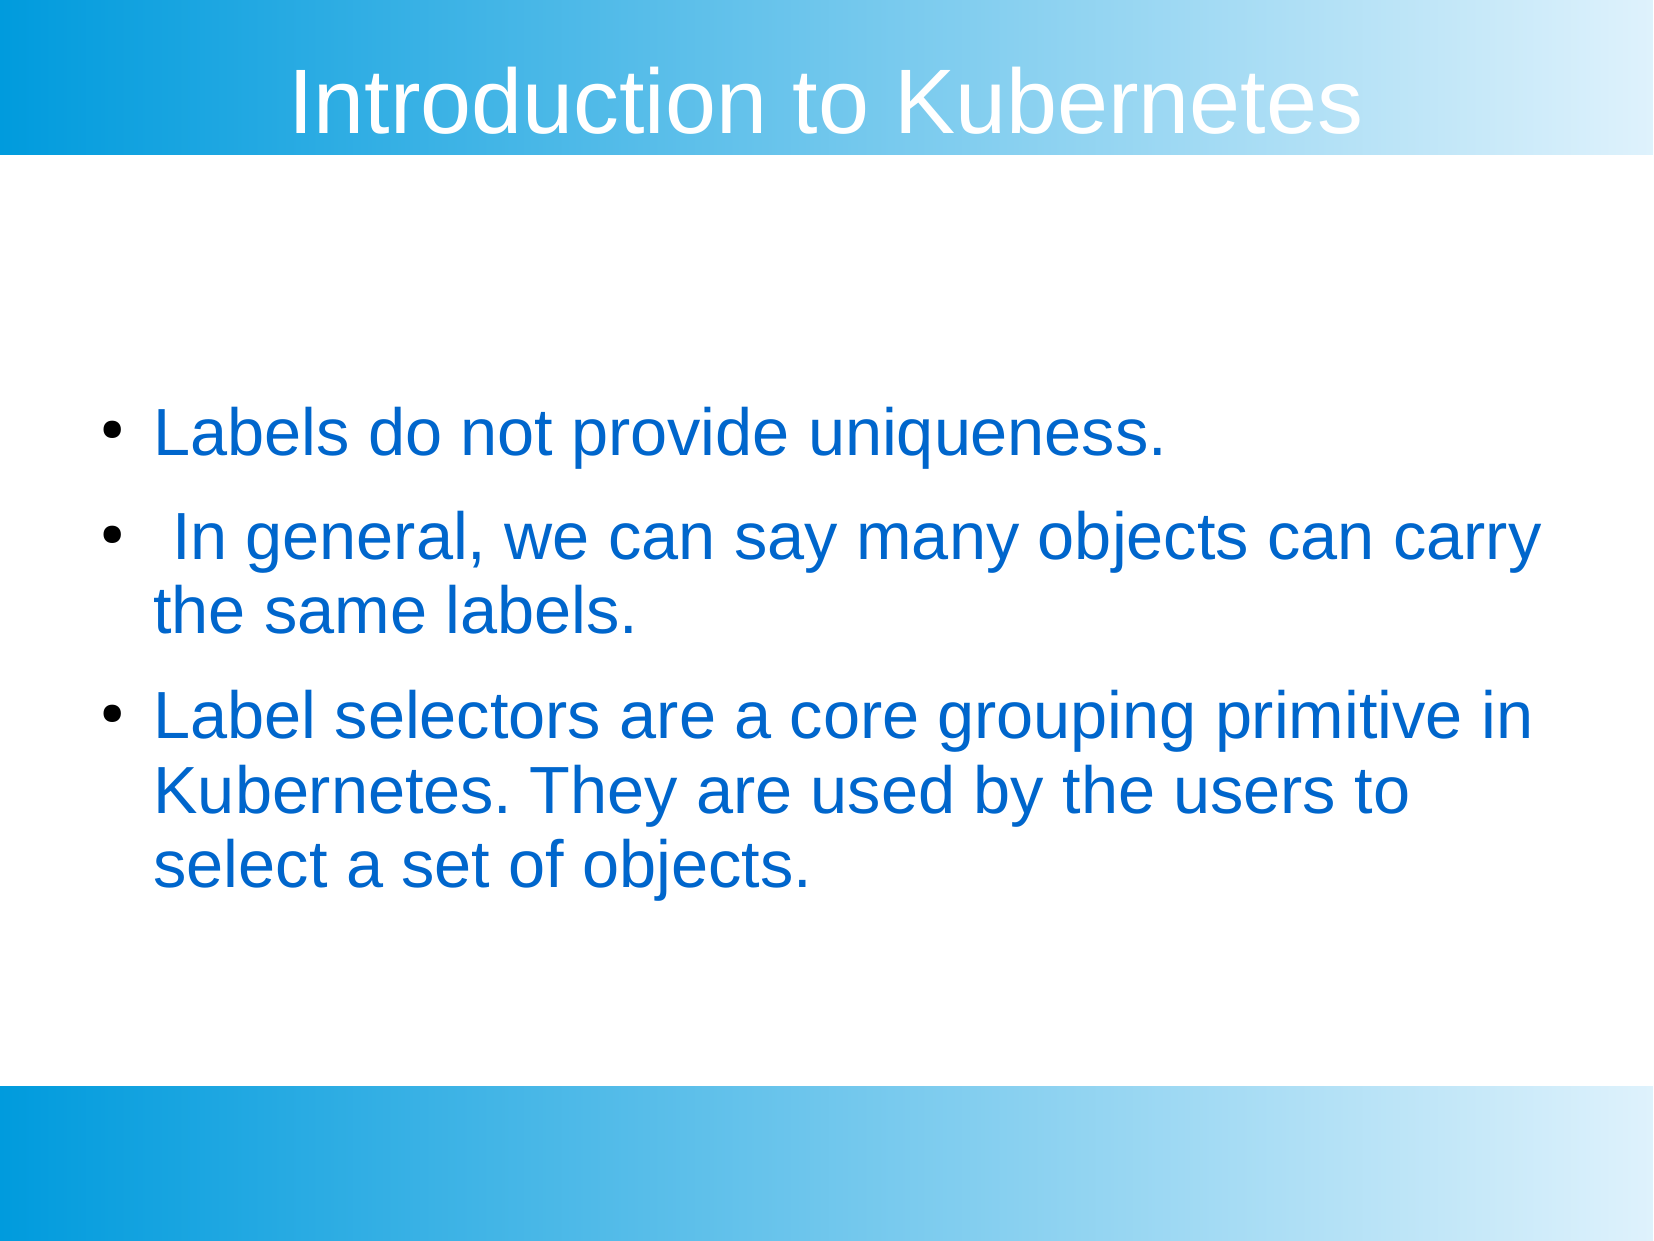

# Introduction to Kubernetes
Labels do not provide uniqueness.
 In general, we can say many objects can carry the same labels.
Label selectors are a core grouping primitive in Kubernetes. They are used by the users to select a set of objects.